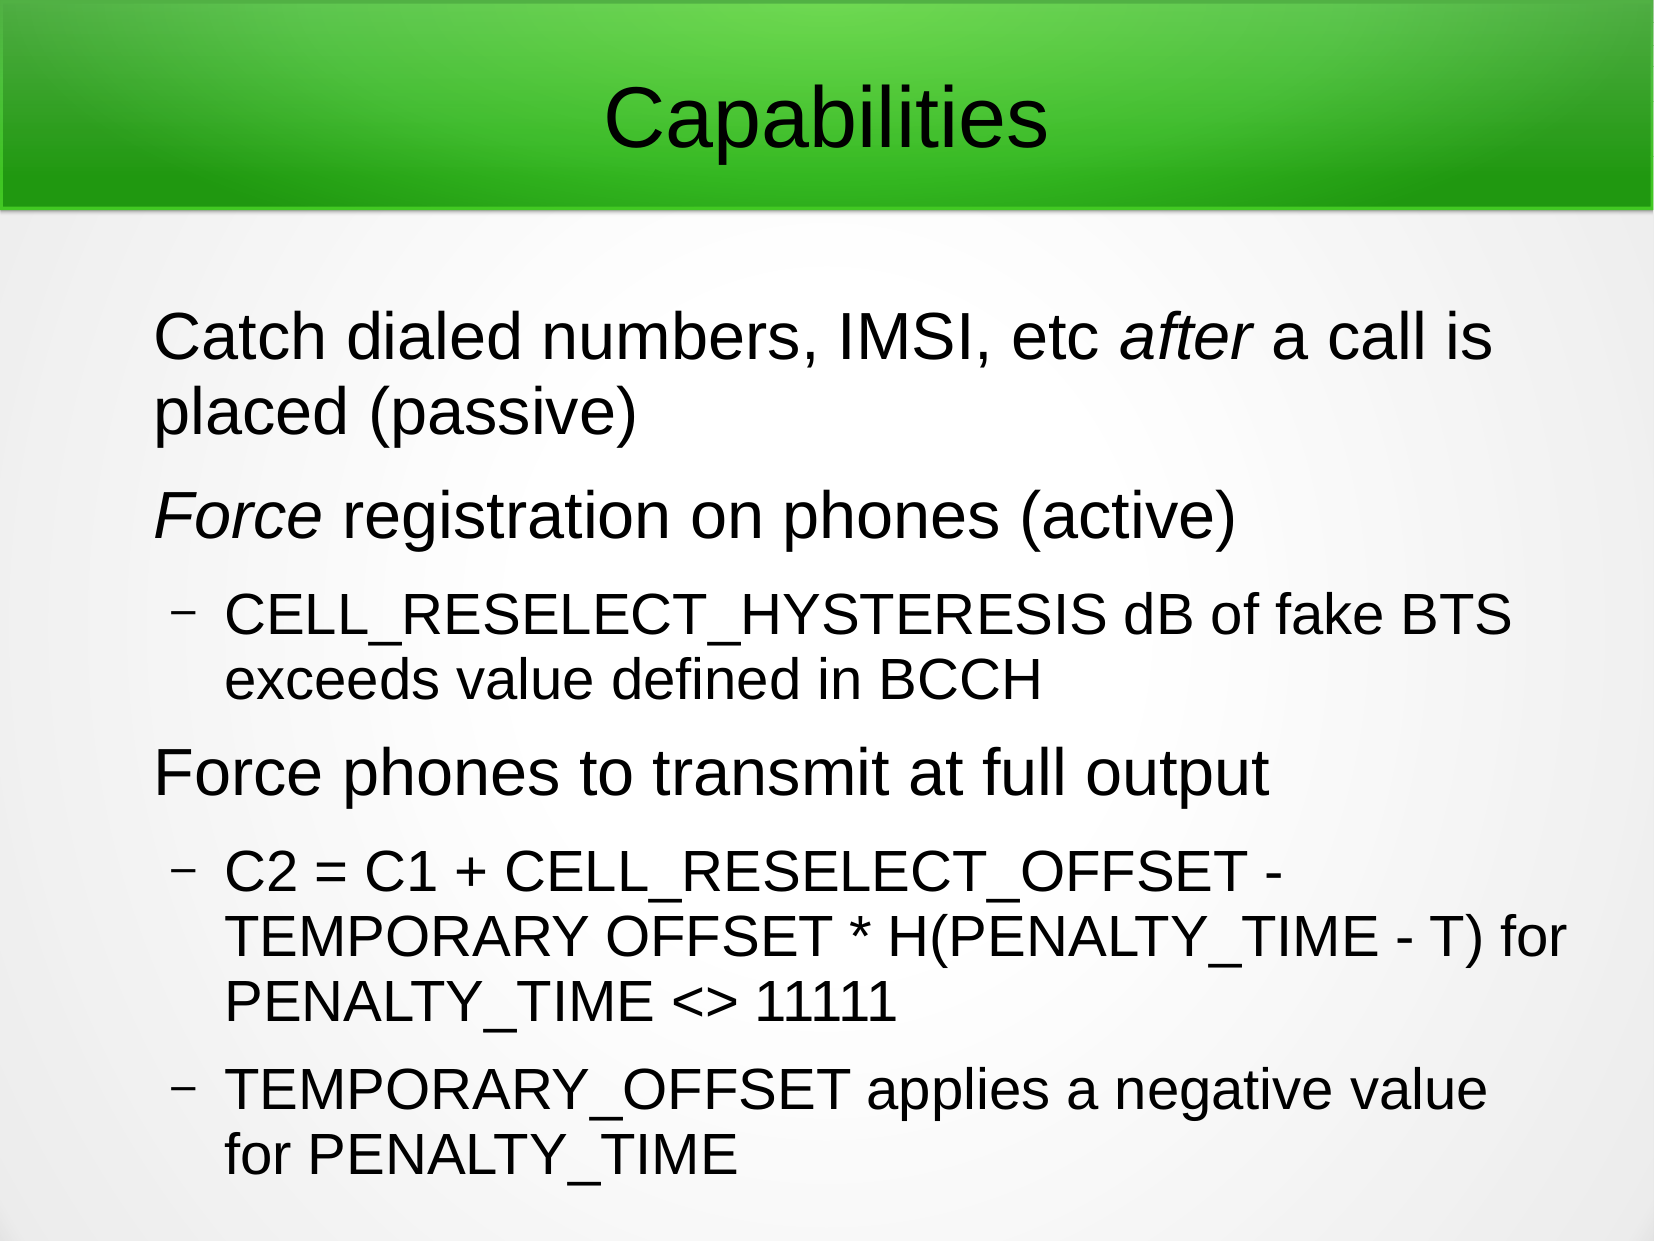

# Capabilities
Catch dialed numbers, IMSI, etc after a call is placed (passive)
Force registration on phones (active)
CELL_RESELECT_HYSTERESIS dB of fake BTS exceeds value defined in BCCH
Force phones to transmit at full output
C2 = C1 + CELL_RESELECT_OFFSET - TEMPORARY OFFSET * H(PENALTY_TIME - T) for PENALTY_TIME <> 11111
TEMPORARY_OFFSET applies a negative value for PENALTY_TIME